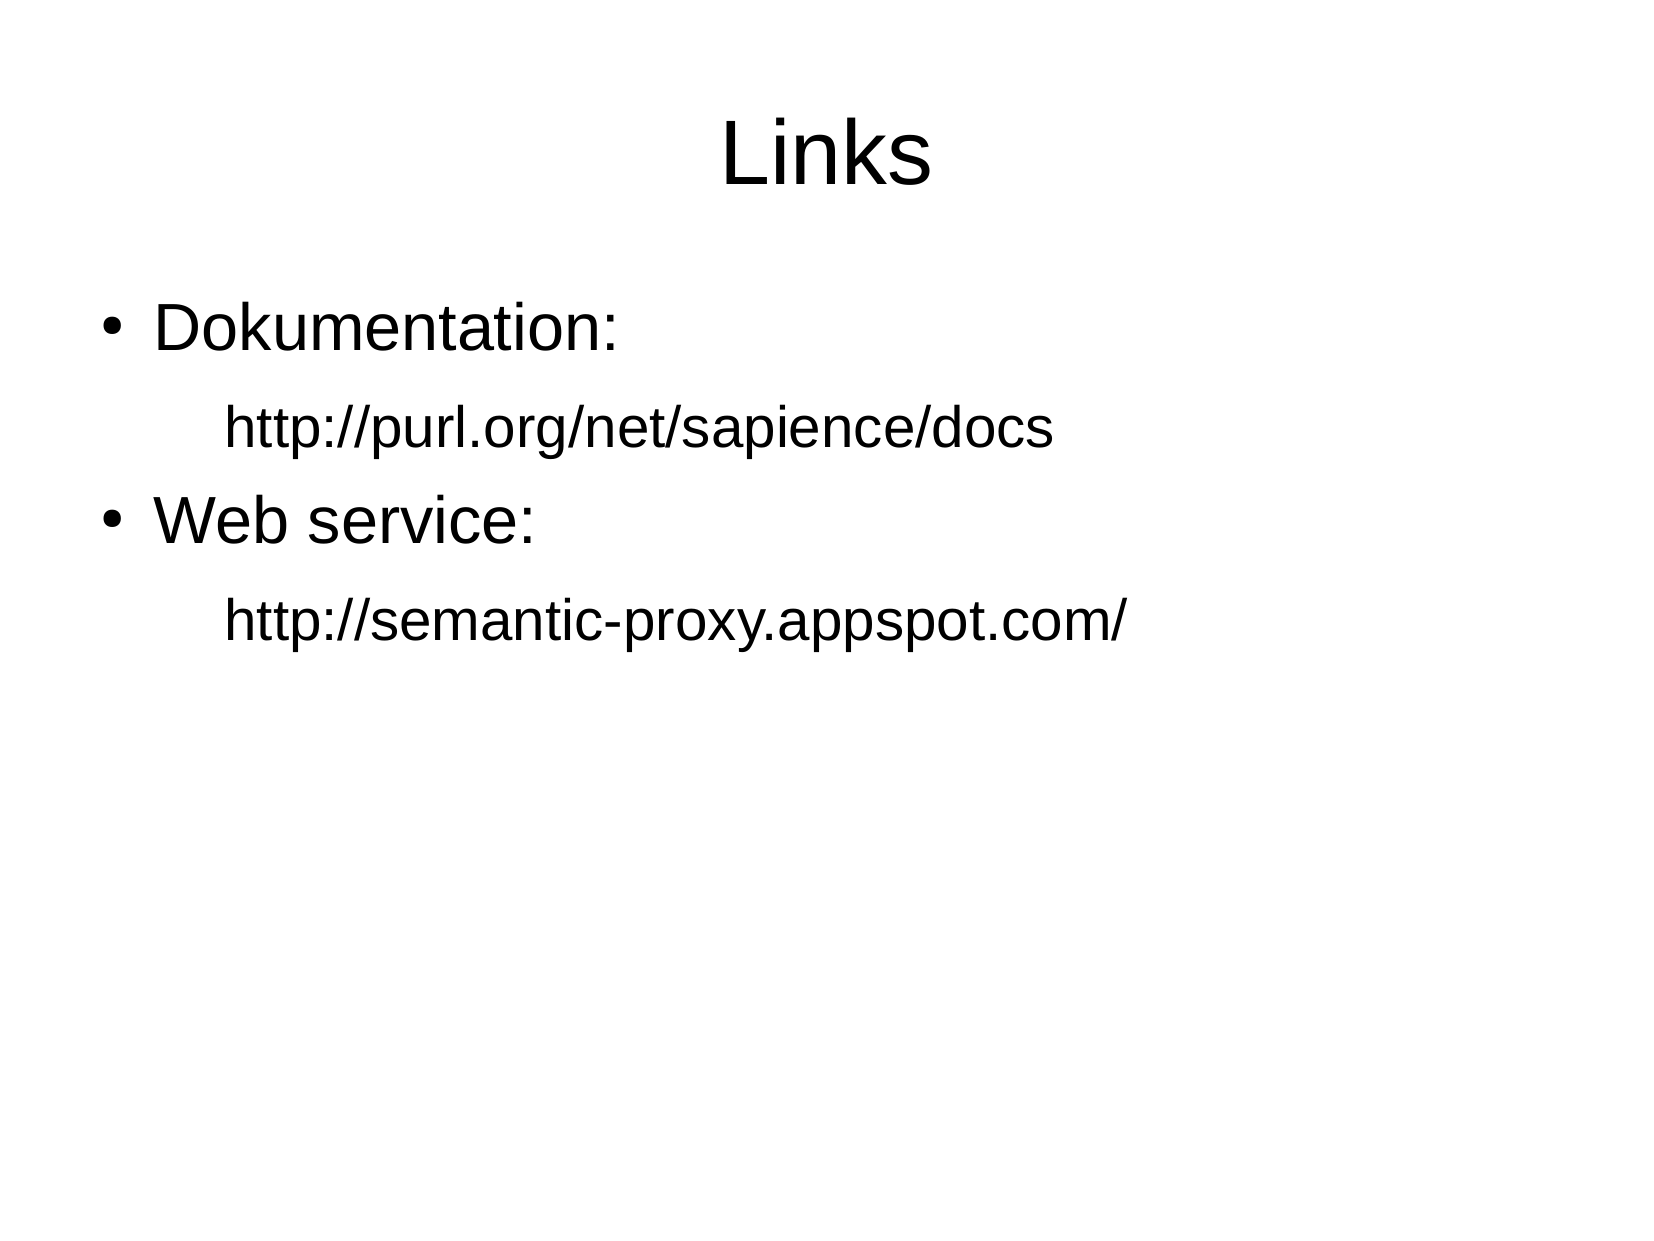

# Links
Dokumentation:
http://purl.org/net/sapience/docs
Web service:
http://semantic-proxy.appspot.com/